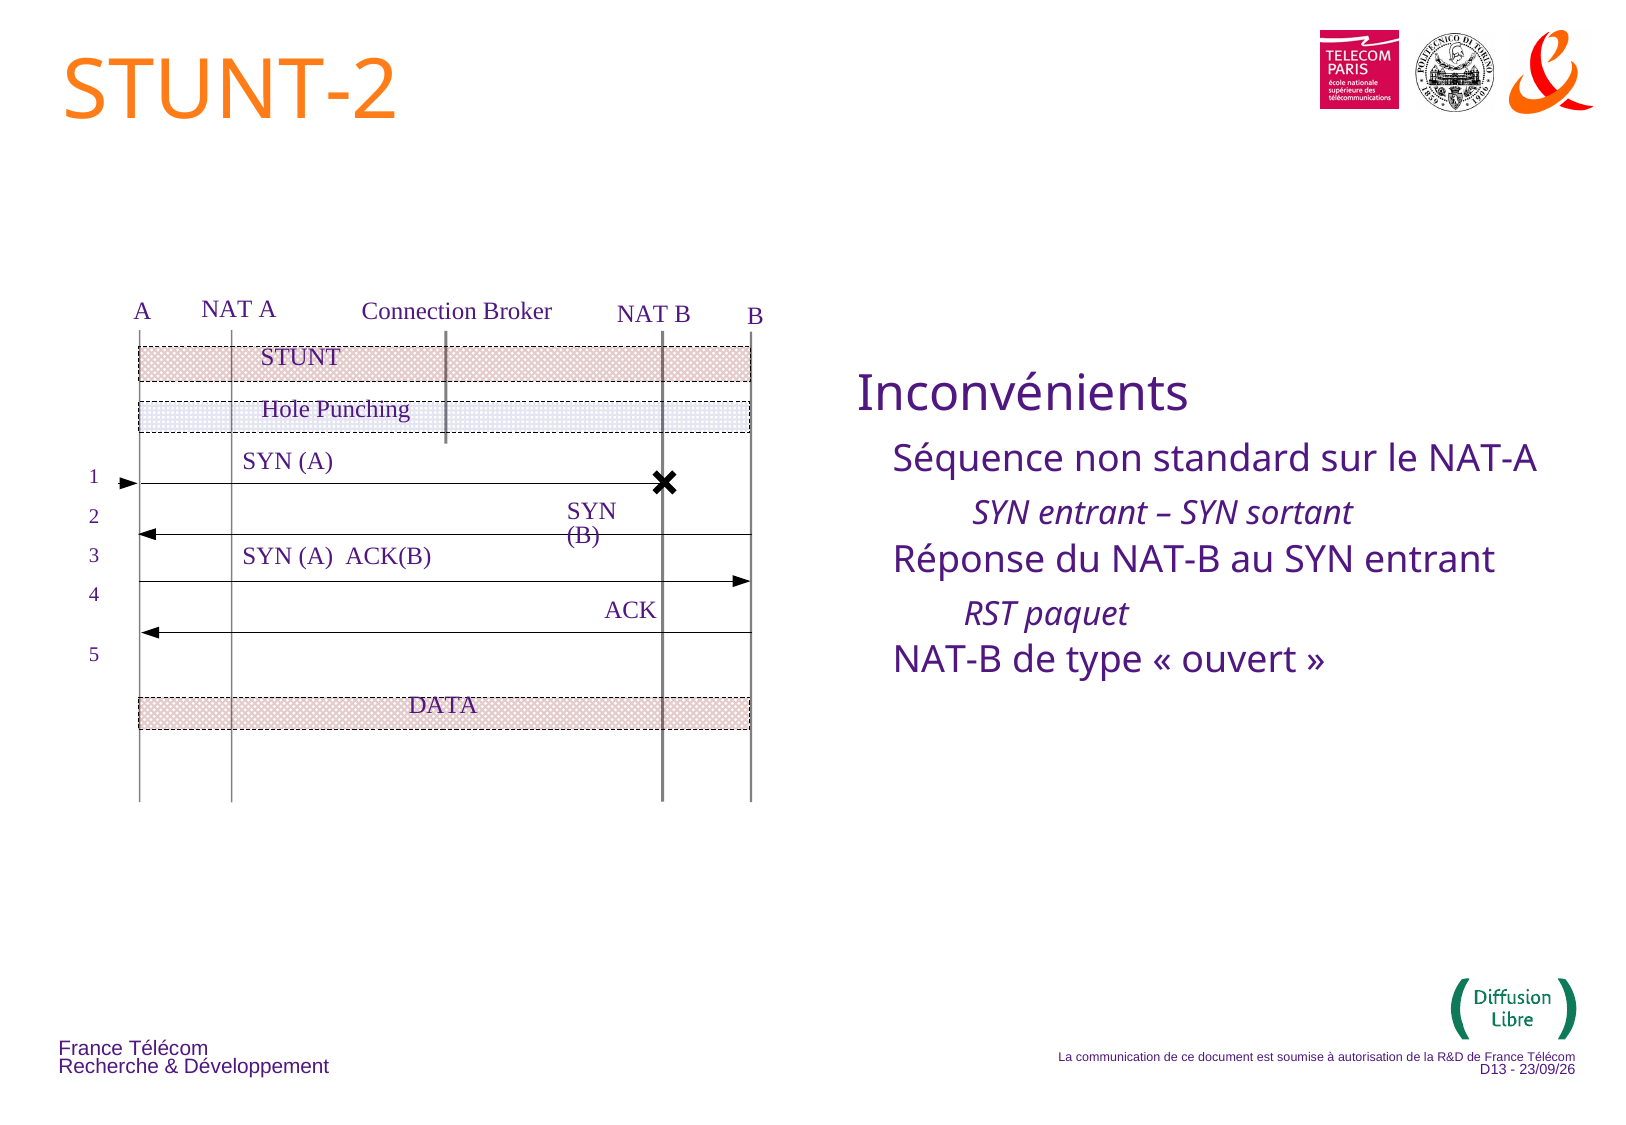

# STUNT-2
NAT A
A
Connection Broker
NAT B
B
STUNT
Inconvénients
Séquence non standard sur le NAT-A
 SYN entrant – SYN sortant
Réponse du NAT-B au SYN entrant
RST paquet
NAT-B de type « ouvert »
Hole Punching
SYN (A)
1
2
3
4
5
SYN (B)
SYN (A) ACK(B)
ACK
DATA